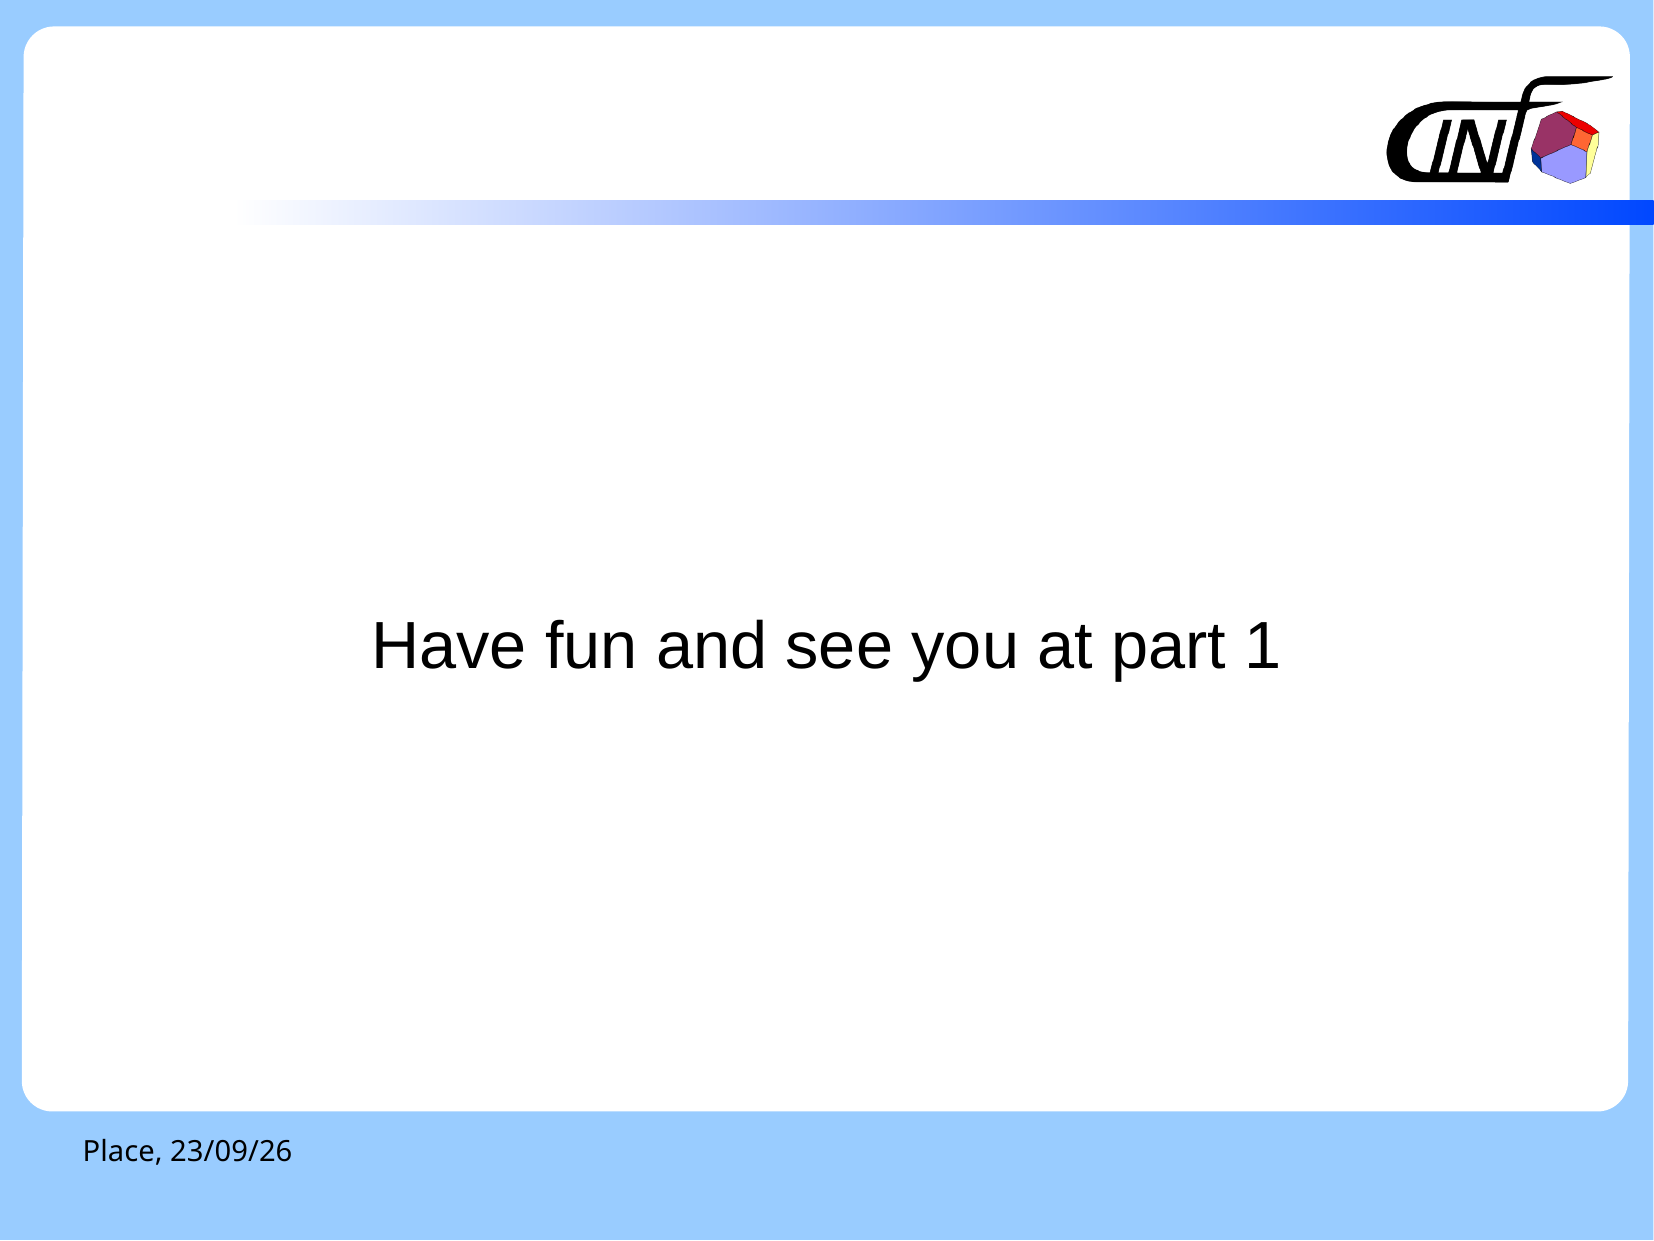

#
Have fun and see you at part 1